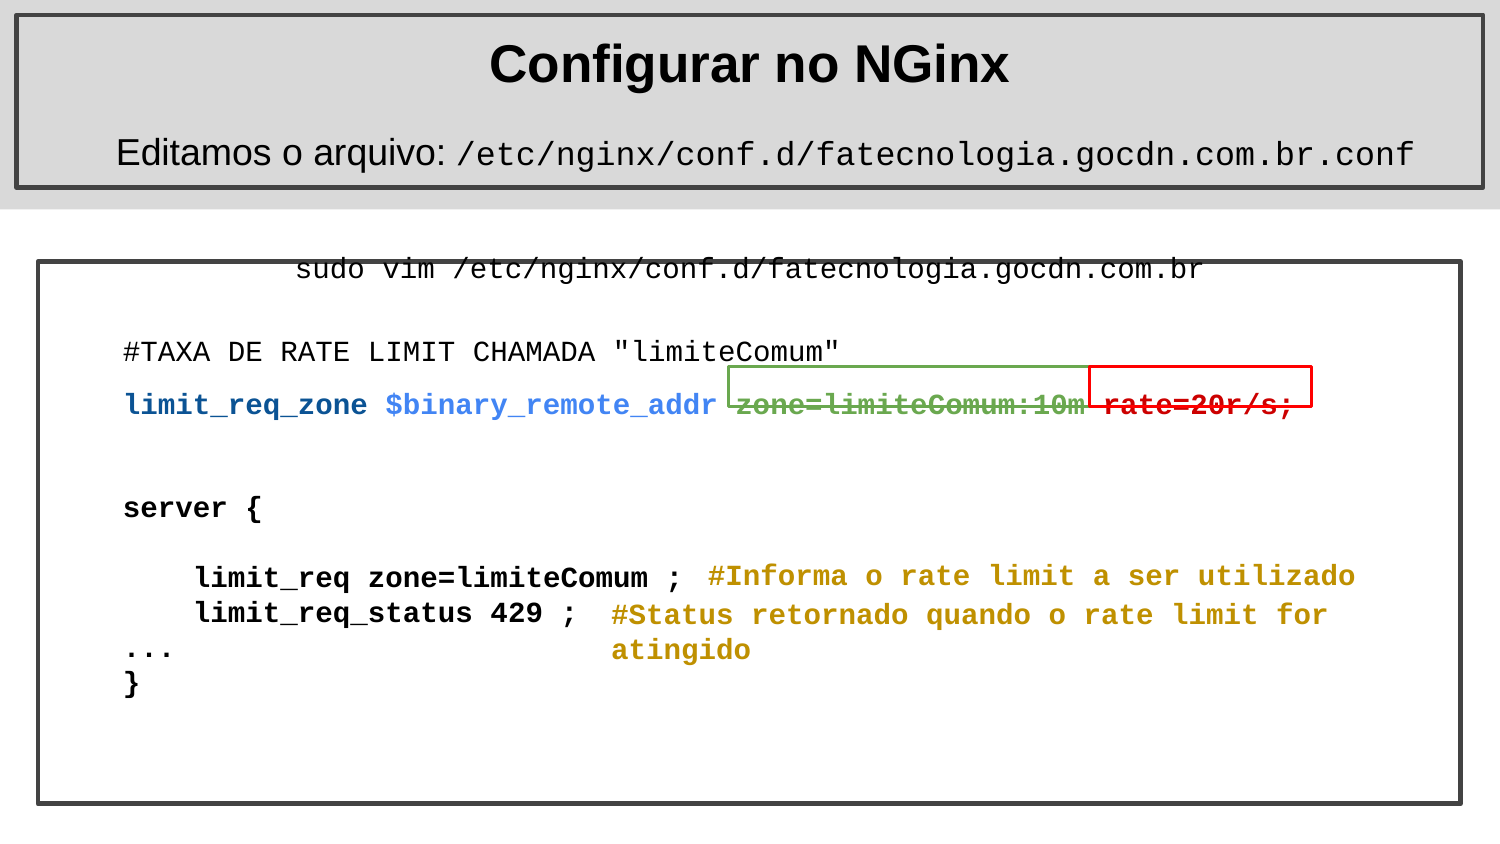

# Configurar no NGinx
Editamos o arquivo: /etc/nginx/conf.d/fatecnologia.gocdn.com.br.conf
sudo vim /etc/nginx/conf.d/fatecnologia.gocdn.com.br
#TAXA DE RATE LIMIT CHAMADA "limiteComum"
limit_req_zone $binary_remote_addr zone=limiteComum:10m rate=20r/s;
server {
 limit_req zone=limiteComum ;
 limit_req_status 429 ;
...
}
#Informa o rate limit a ser utilizado
#Status retornado quando o rate limit for atingido